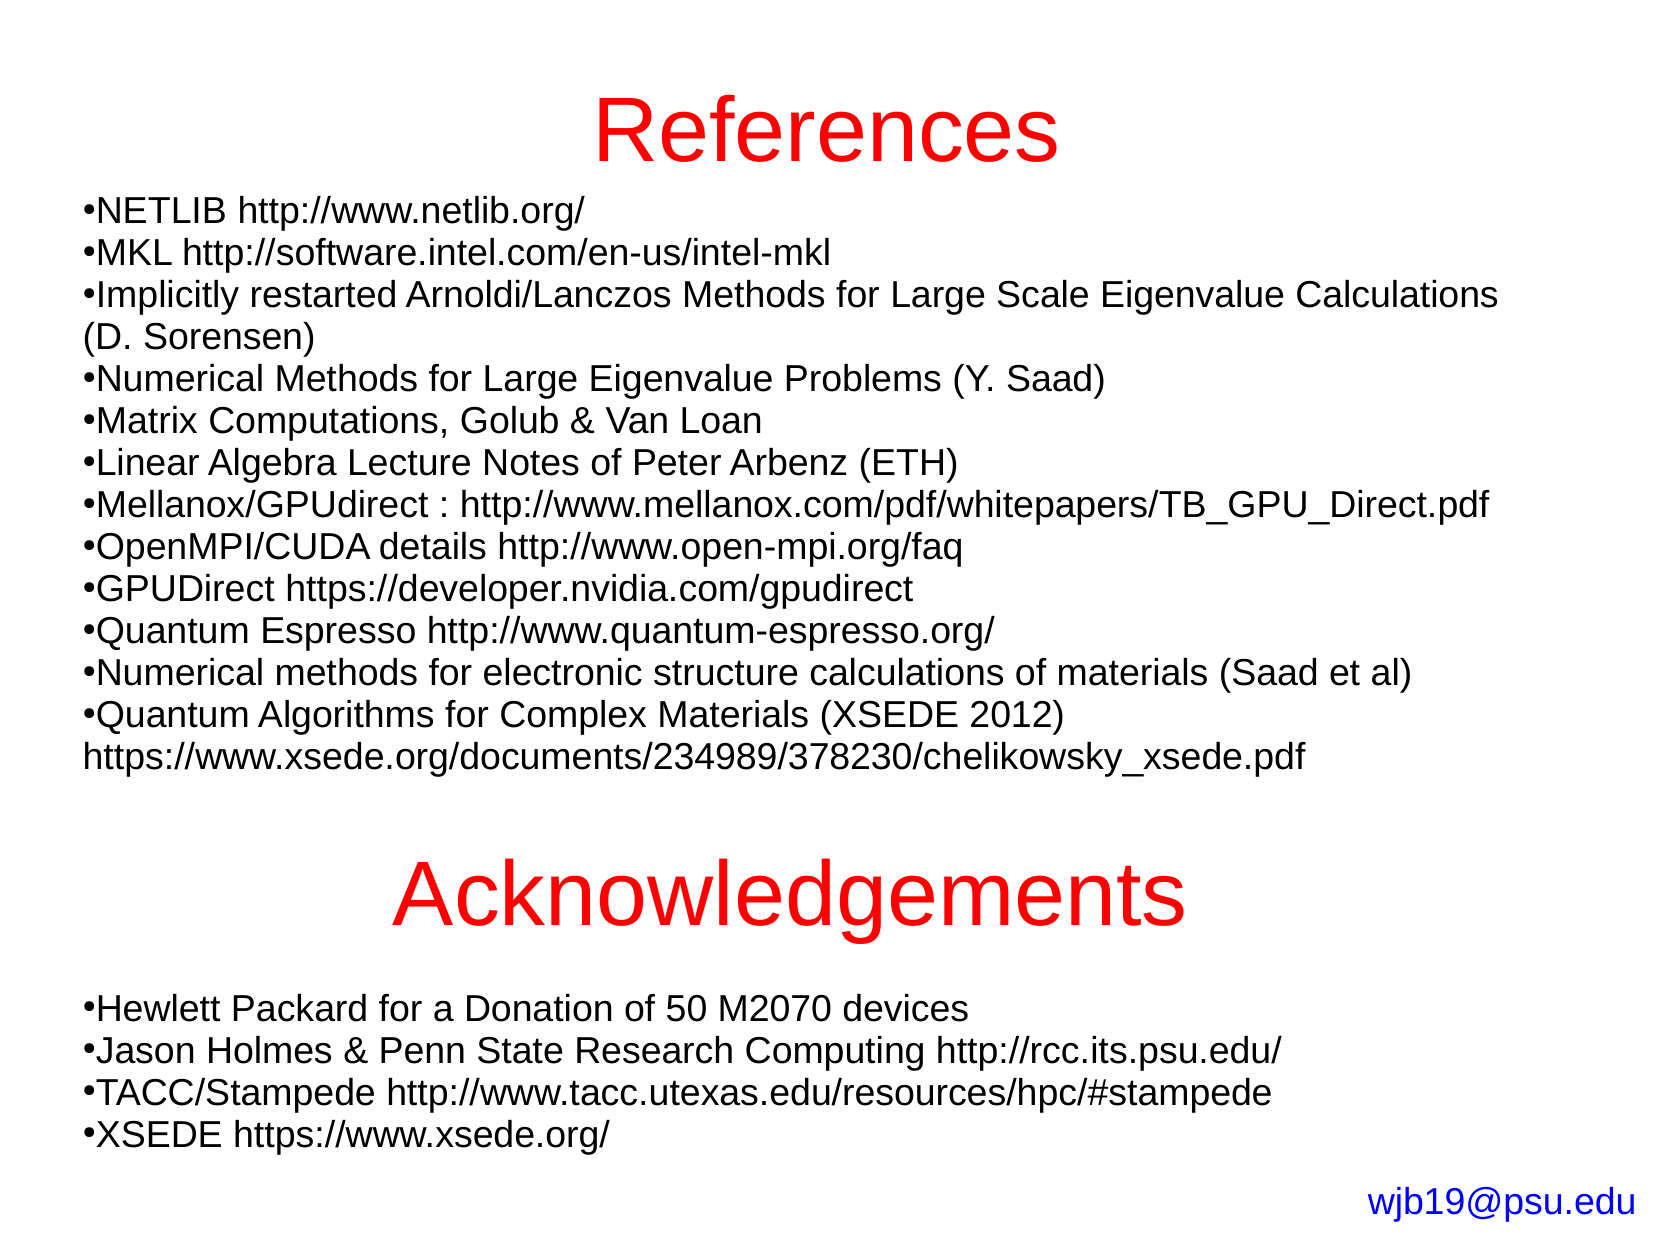

# References
NETLIB http://www.netlib.org/
MKL http://software.intel.com/en-us/intel-mkl
Implicitly restarted Arnoldi/Lanczos Methods for Large Scale Eigenvalue Calculations (D. Sorensen)
Numerical Methods for Large Eigenvalue Problems (Y. Saad)
Matrix Computations, Golub & Van Loan
Linear Algebra Lecture Notes of Peter Arbenz (ETH)
Mellanox/GPUdirect : http://www.mellanox.com/pdf/whitepapers/TB_GPU_Direct.pdf
OpenMPI/CUDA details http://www.open-mpi.org/faq
GPUDirect https://developer.nvidia.com/gpudirect
Quantum Espresso http://www.quantum-espresso.org/
Numerical methods for electronic structure calculations of materials (Saad et al)
Quantum Algorithms for Complex Materials (XSEDE 2012) https://www.xsede.org/documents/234989/378230/chelikowsky_xsede.pdf
Acknowledgements
Hewlett Packard for a Donation of 50 M2070 devices
Jason Holmes & Penn State Research Computing http://rcc.its.psu.edu/
TACC/Stampede http://www.tacc.utexas.edu/resources/hpc/#stampede
XSEDE https://www.xsede.org/
wjb19@psu.edu